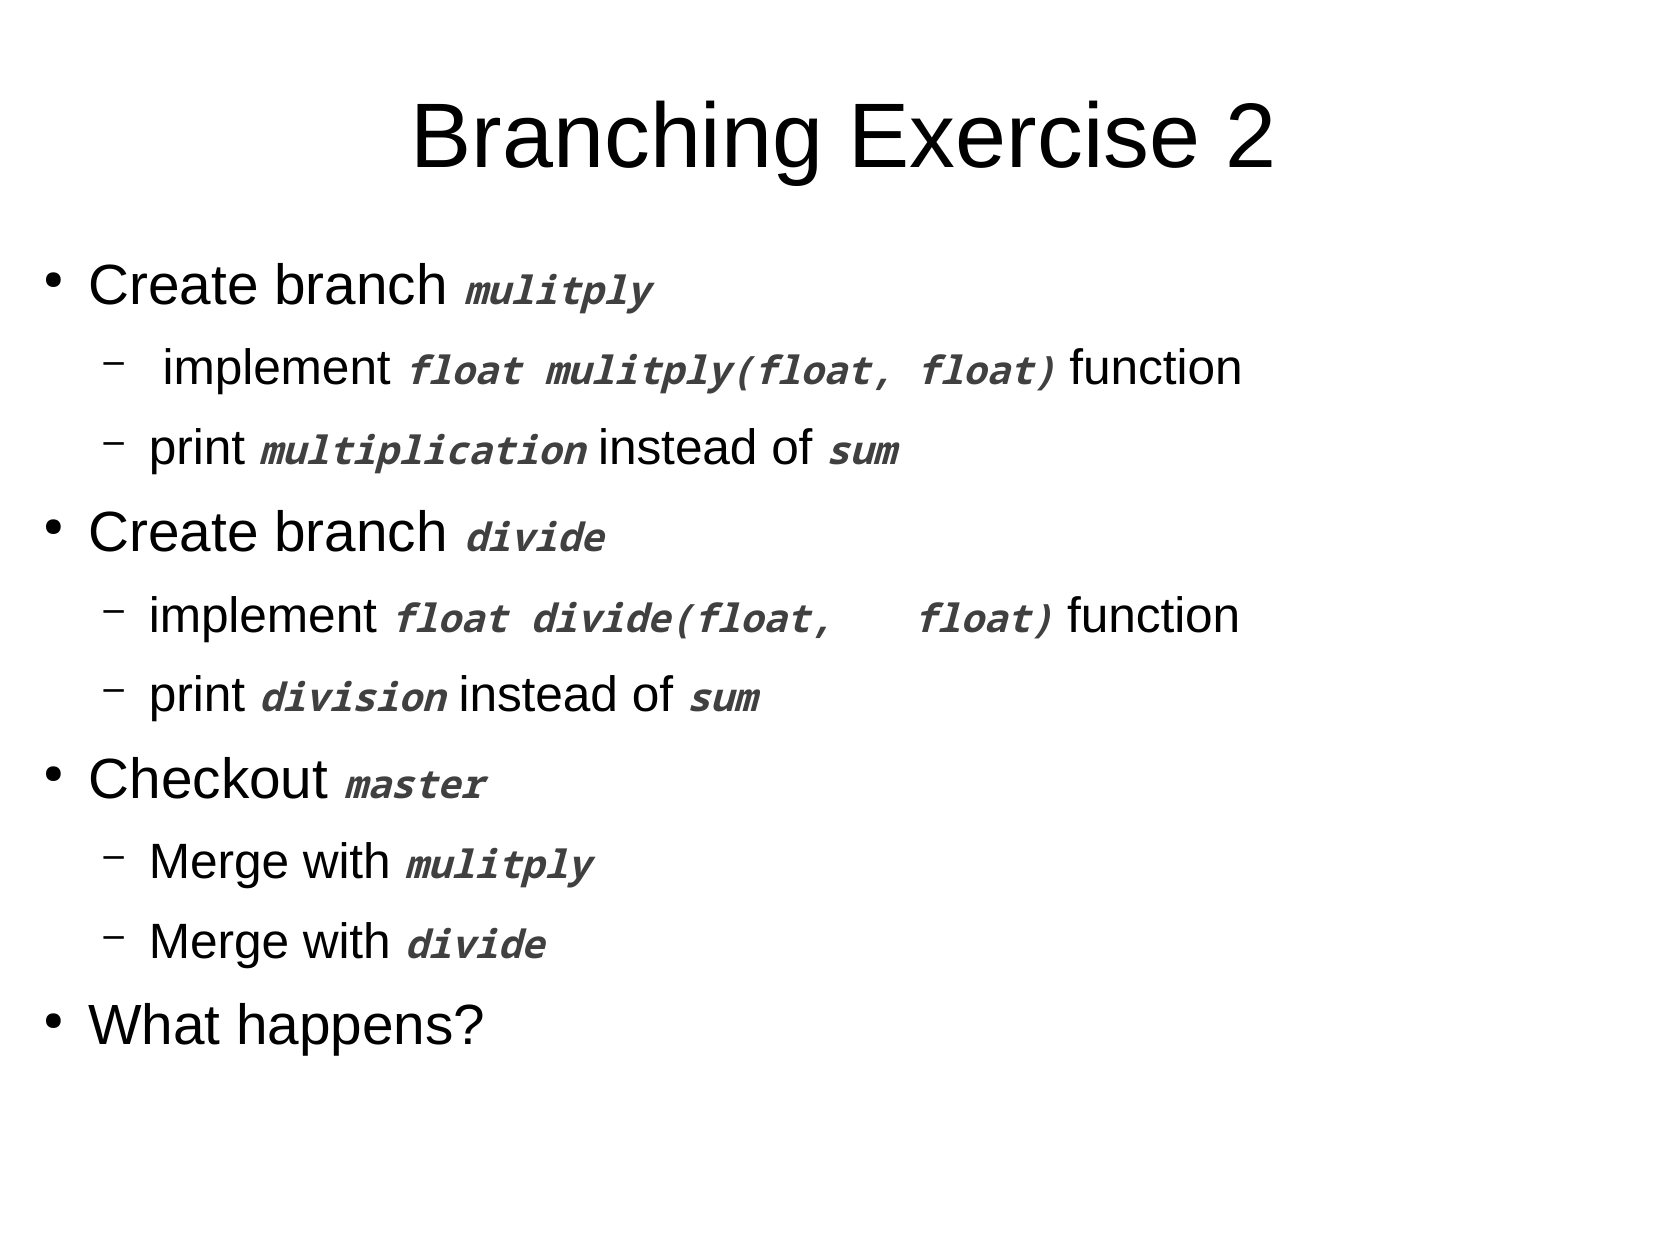

# Branching Exercise 2
Create branch mulitply
 implement float mulitply(float, float) function
print multiplication instead of sum
Create branch divide
implement float divide(float, 							float) function
print division instead of sum
Checkout master
Merge with mulitply
Merge with divide
What happens?